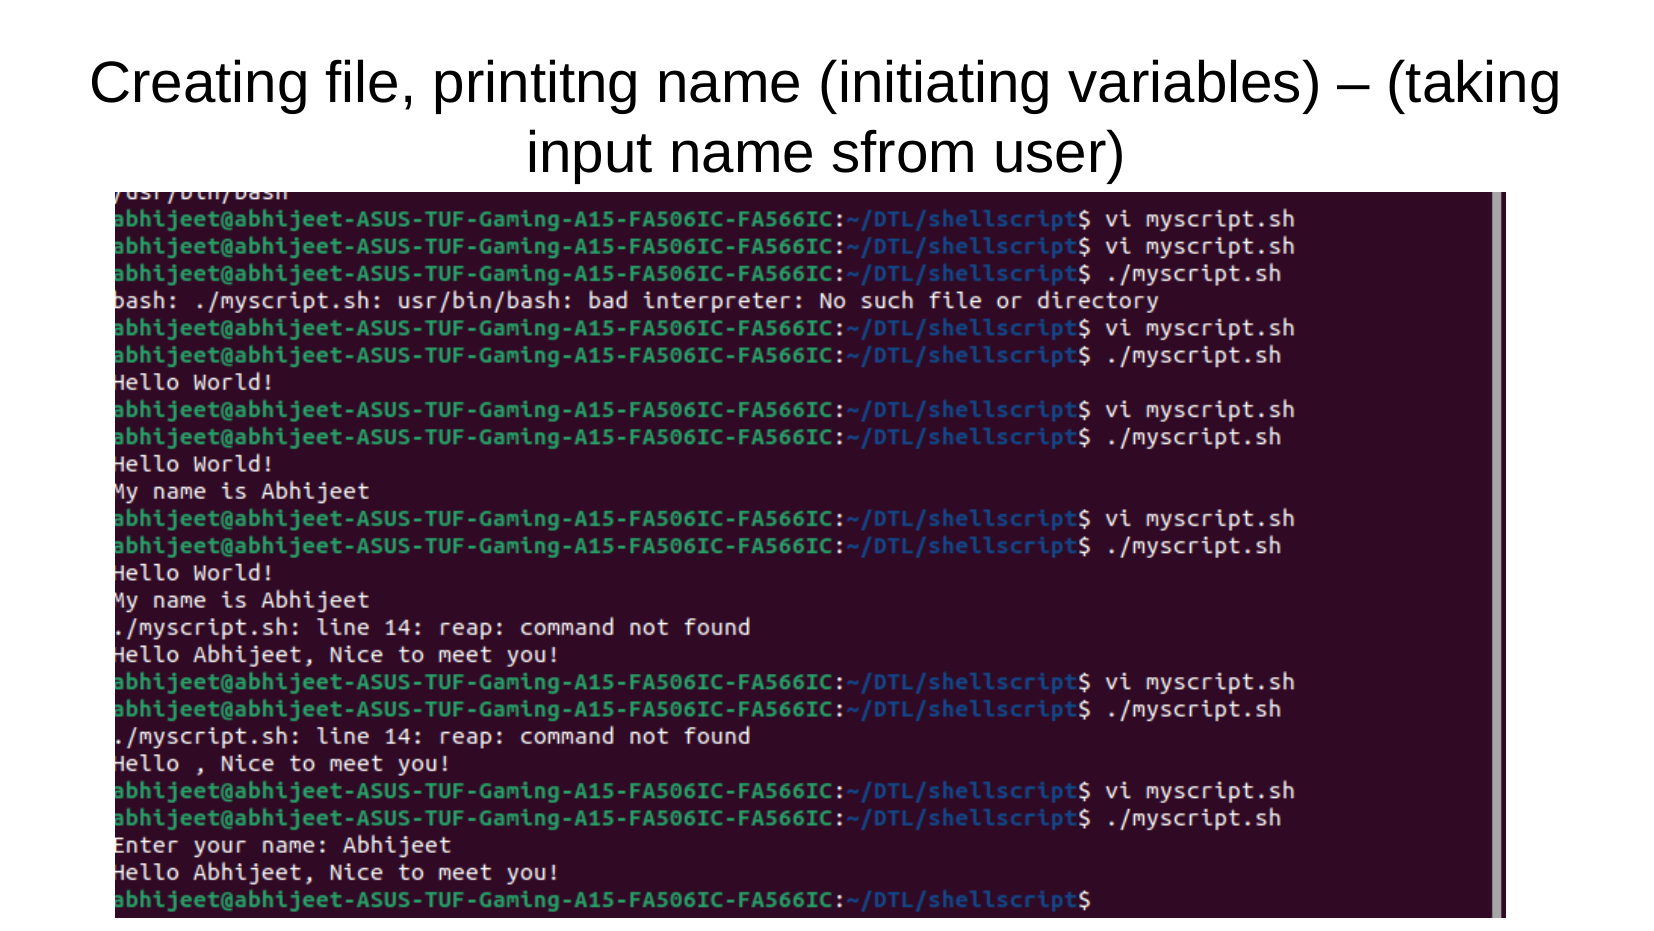

# Creating file, printitng name (initiating variables) – (taking input name sfrom user)